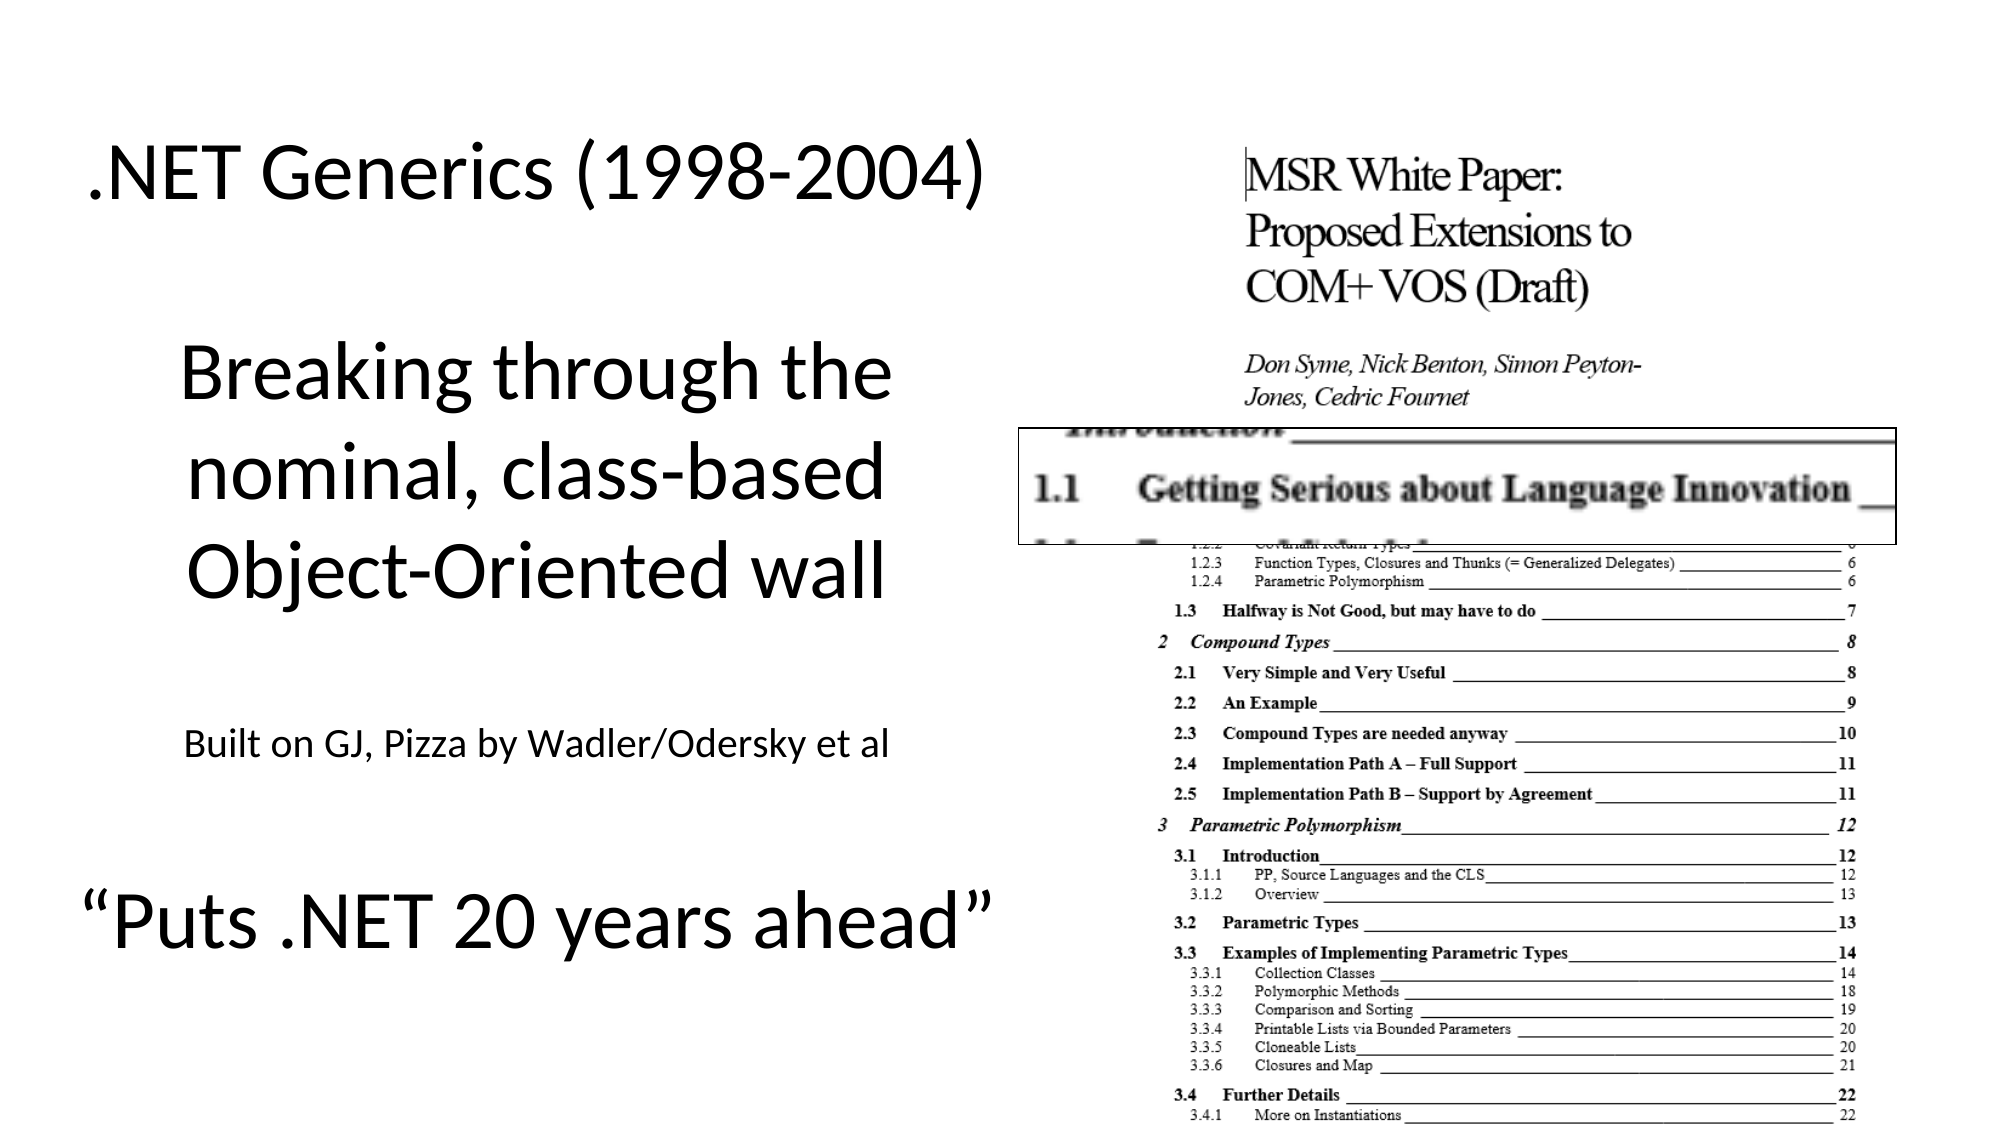

.NET Generics (1998-2004)
Breaking through the nominal, class-based Object-Oriented wall
Built on GJ, Pizza by Wadler/Odersky et al
“Puts .NET 20 years ahead”